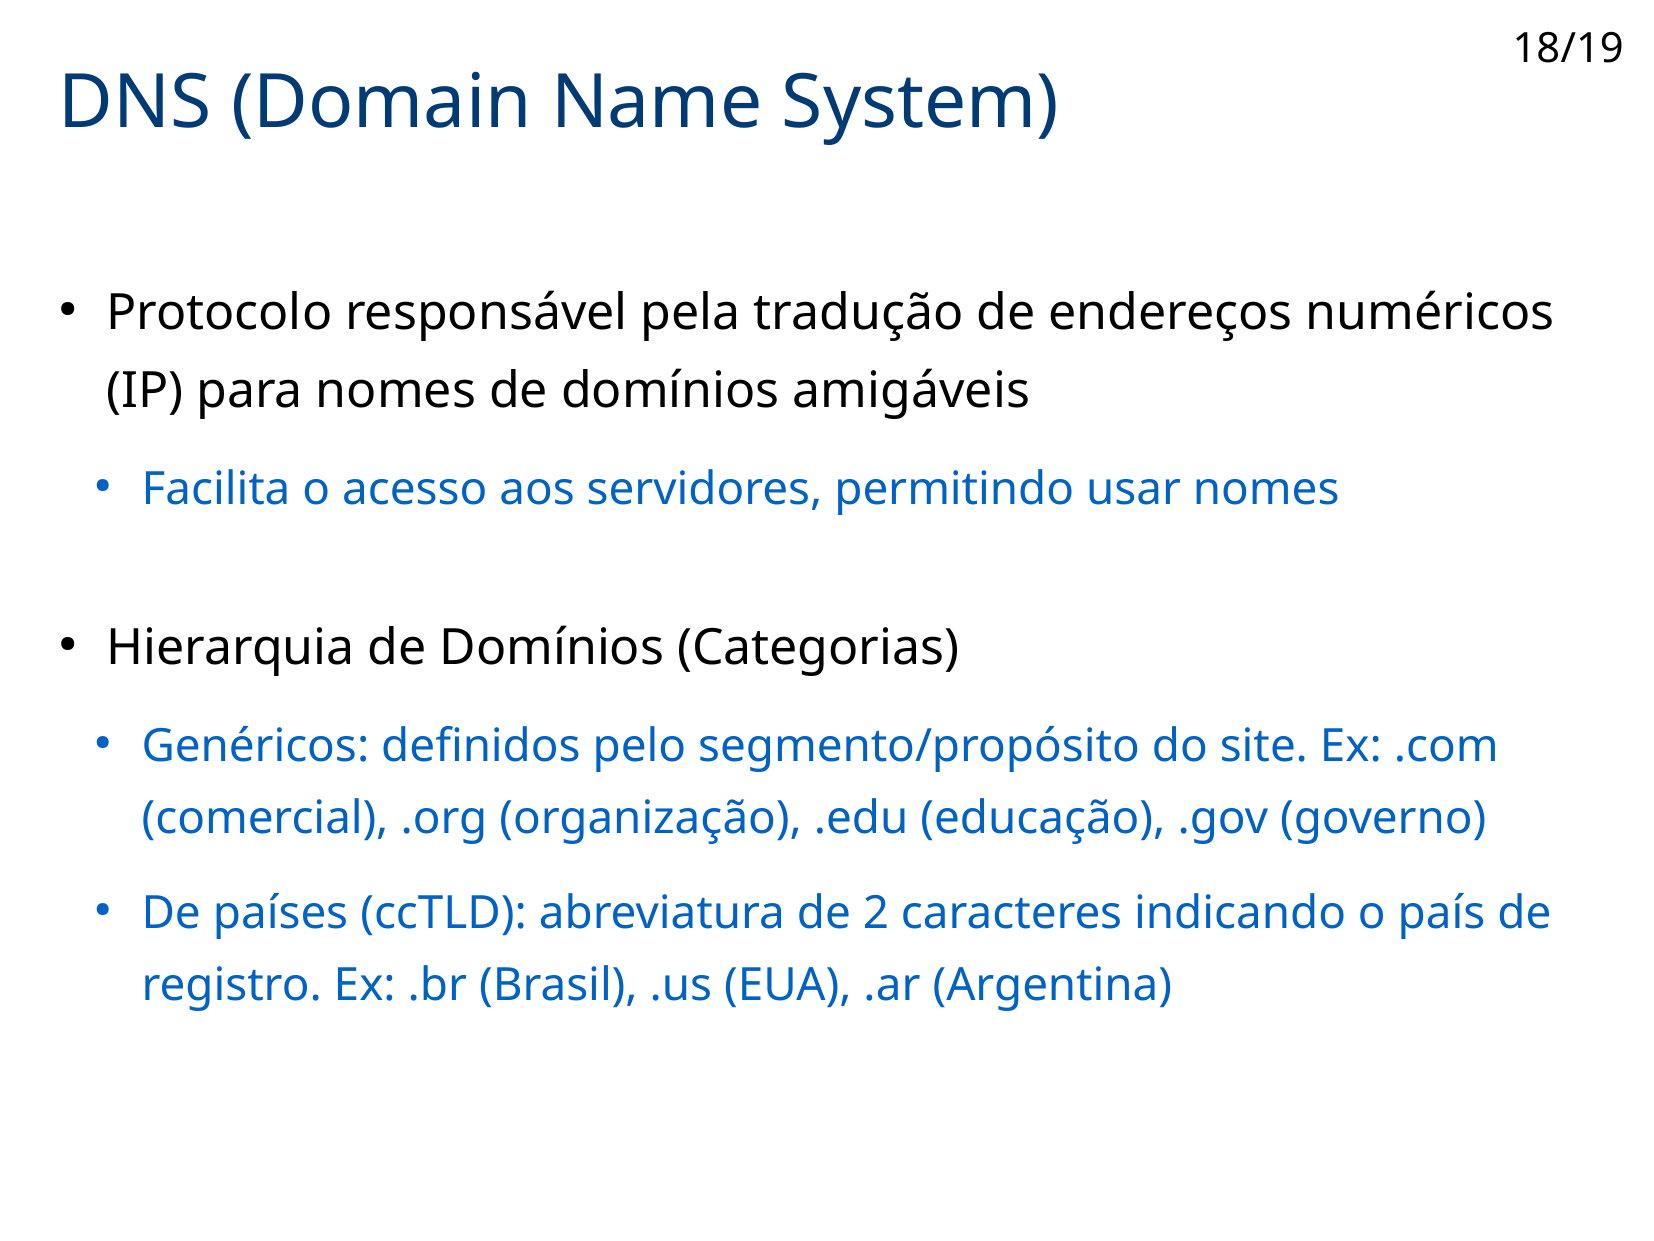

18
# DNS (Domain Name System)
Protocolo responsável pela tradução de endereços numéricos (IP) para nomes de domínios amigáveis
Facilita o acesso aos servidores, permitindo usar nomes
Hierarquia de Domínios (Categorias)
Genéricos: definidos pelo segmento/propósito do site. Ex: .com (comercial), .org (organização), .edu (educação), .gov (governo)
De países (ccTLD): abreviatura de 2 caracteres indicando o país de registro. Ex: .br (Brasil), .us (EUA), .ar (Argentina)